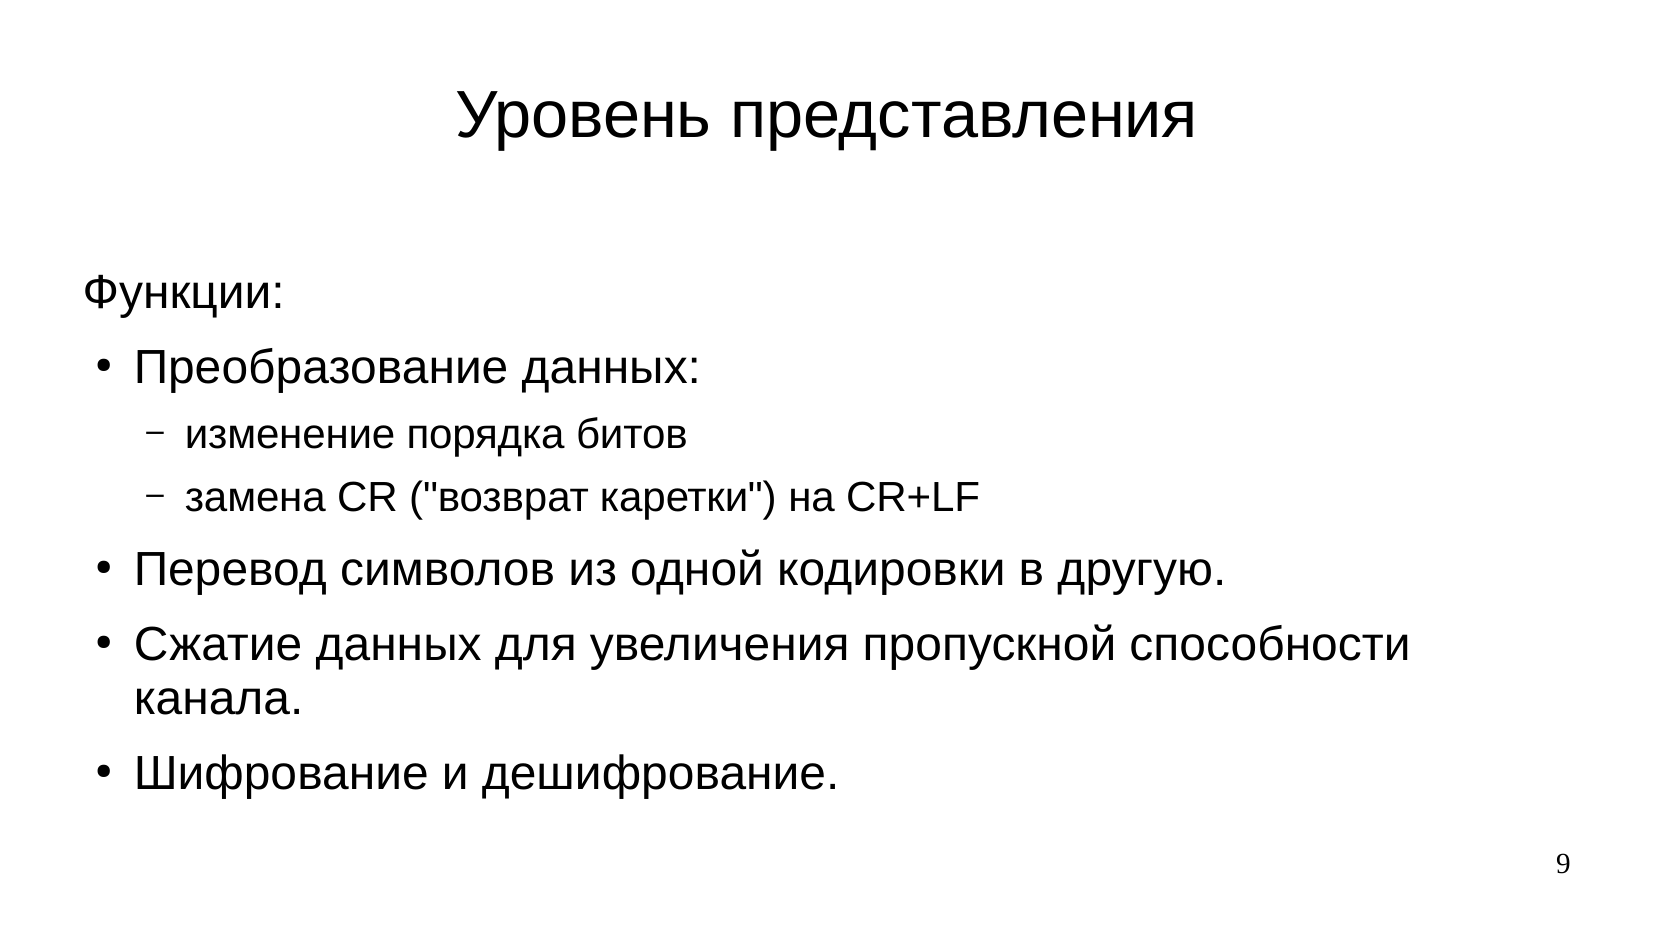

# Уровень представления
Функции:
Преобразование данных:
изменение порядка битов
замена CR ("возврат каретки") на CR+LF
Перевод символов из одной кодировки в другую.
Сжатие данных для увеличения пропускной способности канала.
Шифрование и дешифрование.
9